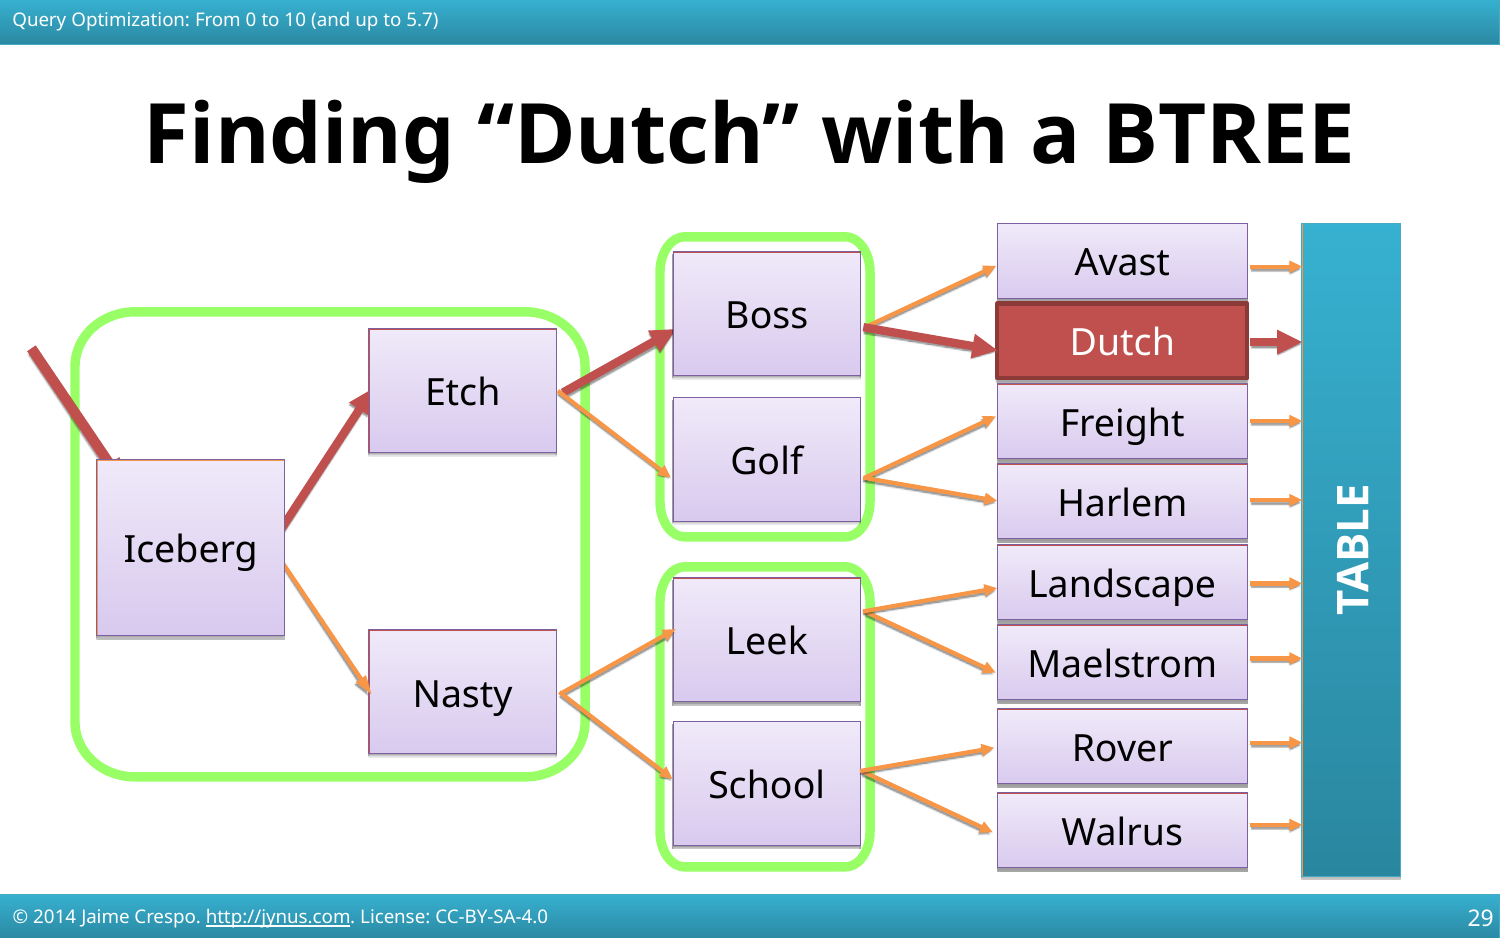

# Finding “Dutch” with a BTREE
Avast
Boss
Dutch
Etch
Freight
Golf
Iceberg
Harlem
TABLE
Landscape
Leek
Maelstrom
Nasty
Rover
School
Walrus